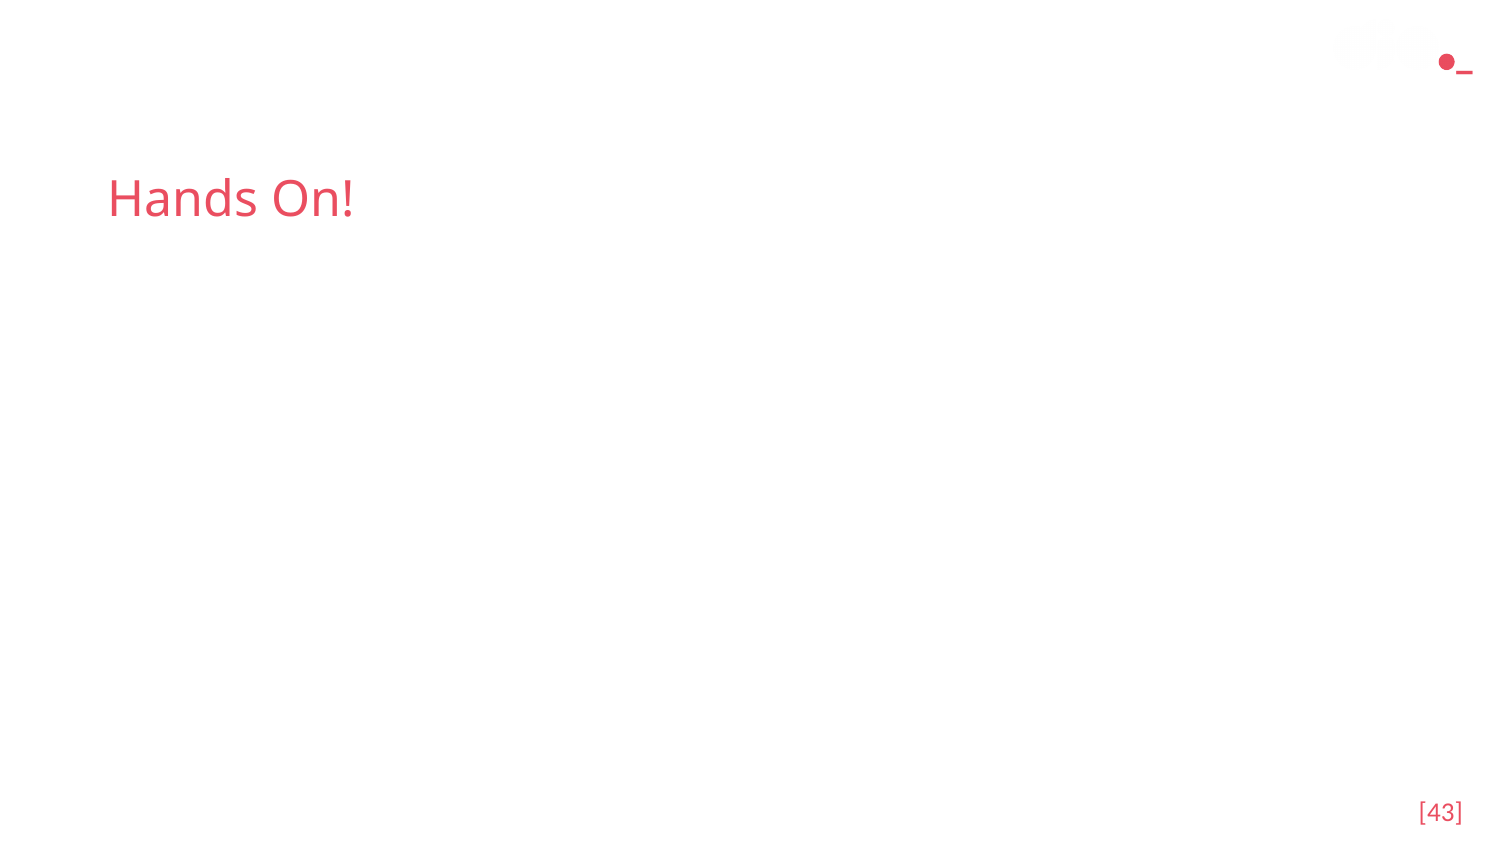

Hands On!
package main
Import “fmt”
Func main(){
	fmt.Println(len(“ Hello World“))
	fmt.Println(“Hello World” [2])
	fmt.Println(“Hello” + “World”)
}